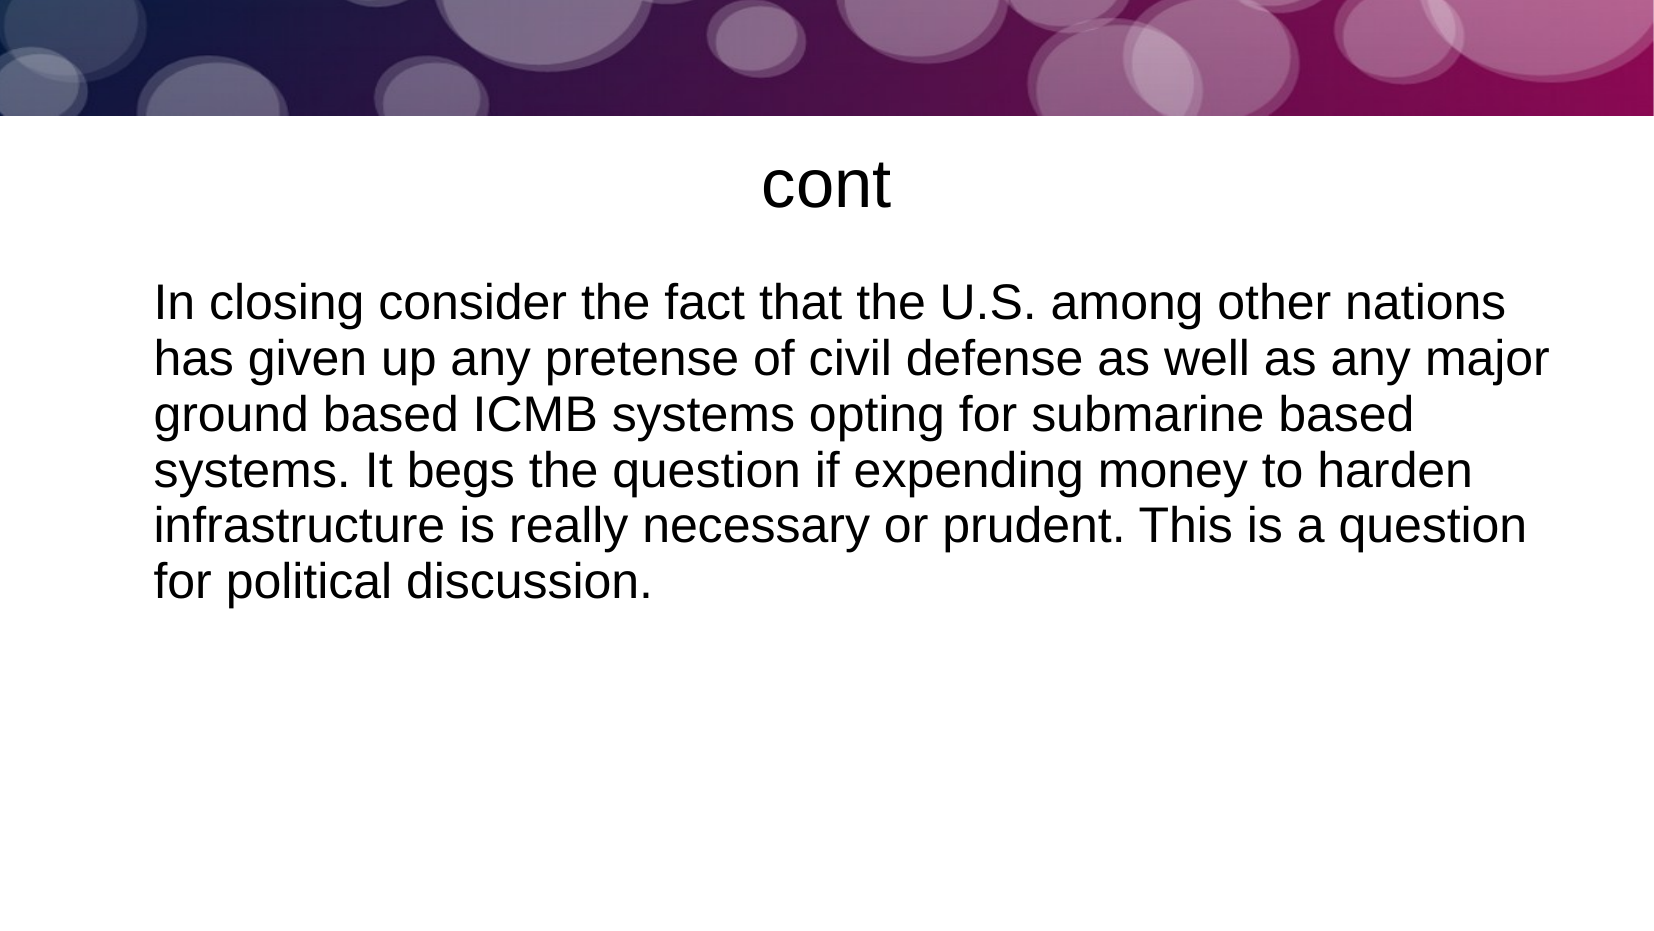

# cont
In closing consider the fact that the U.S. among other nations has given up any pretense of civil defense as well as any major ground based ICMB systems opting for submarine based systems. It begs the question if expending money to harden infrastructure is really necessary or prudent. This is a question for political discussion.